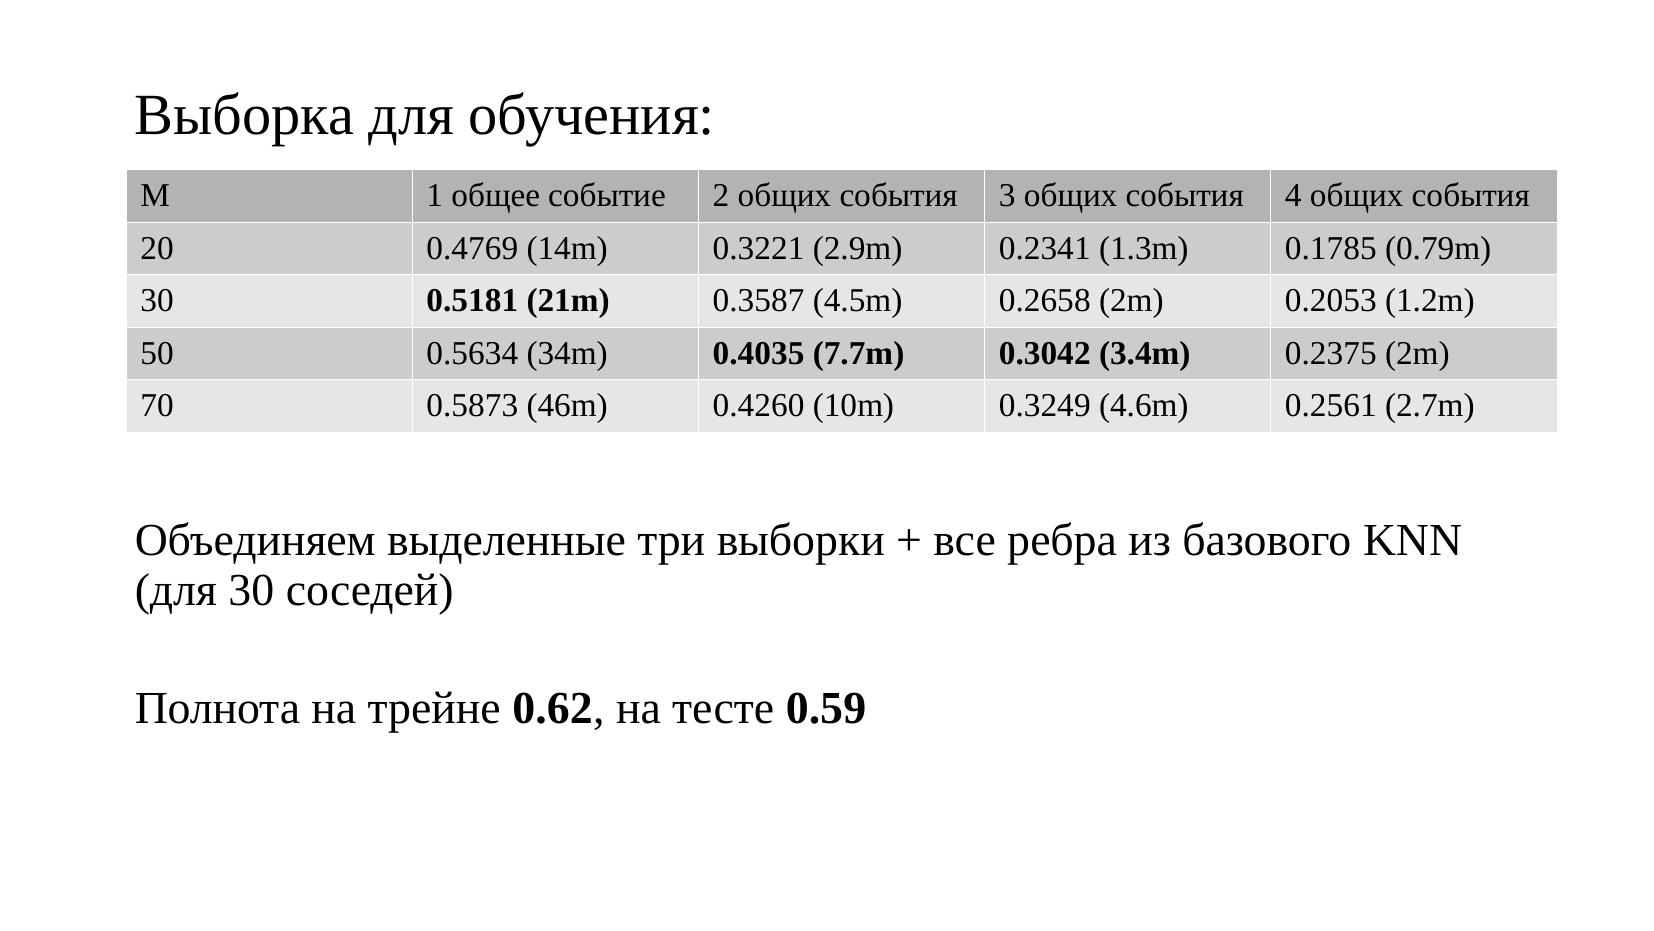

Выборка для обучения:
| M | 1 общее событие | 2 общих события | 3 общих события | 4 общих события |
| --- | --- | --- | --- | --- |
| 20 | 0.4769 (14m) | 0.3221 (2.9m) | 0.2341 (1.3m) | 0.1785 (0.79m) |
| 30 | 0.5181 (21m) | 0.3587 (4.5m) | 0.2658 (2m) | 0.2053 (1.2m) |
| 50 | 0.5634 (34m) | 0.4035 (7.7m) | 0.3042 (3.4m) | 0.2375 (2m) |
| 70 | 0.5873 (46m) | 0.4260 (10m) | 0.3249 (4.6m) | 0.2561 (2.7m) |
Объединяем выделенные три выборки + все ребра из базового KNN (для 30 соседей)
Полнота на трейне 0.62, на тесте 0.59